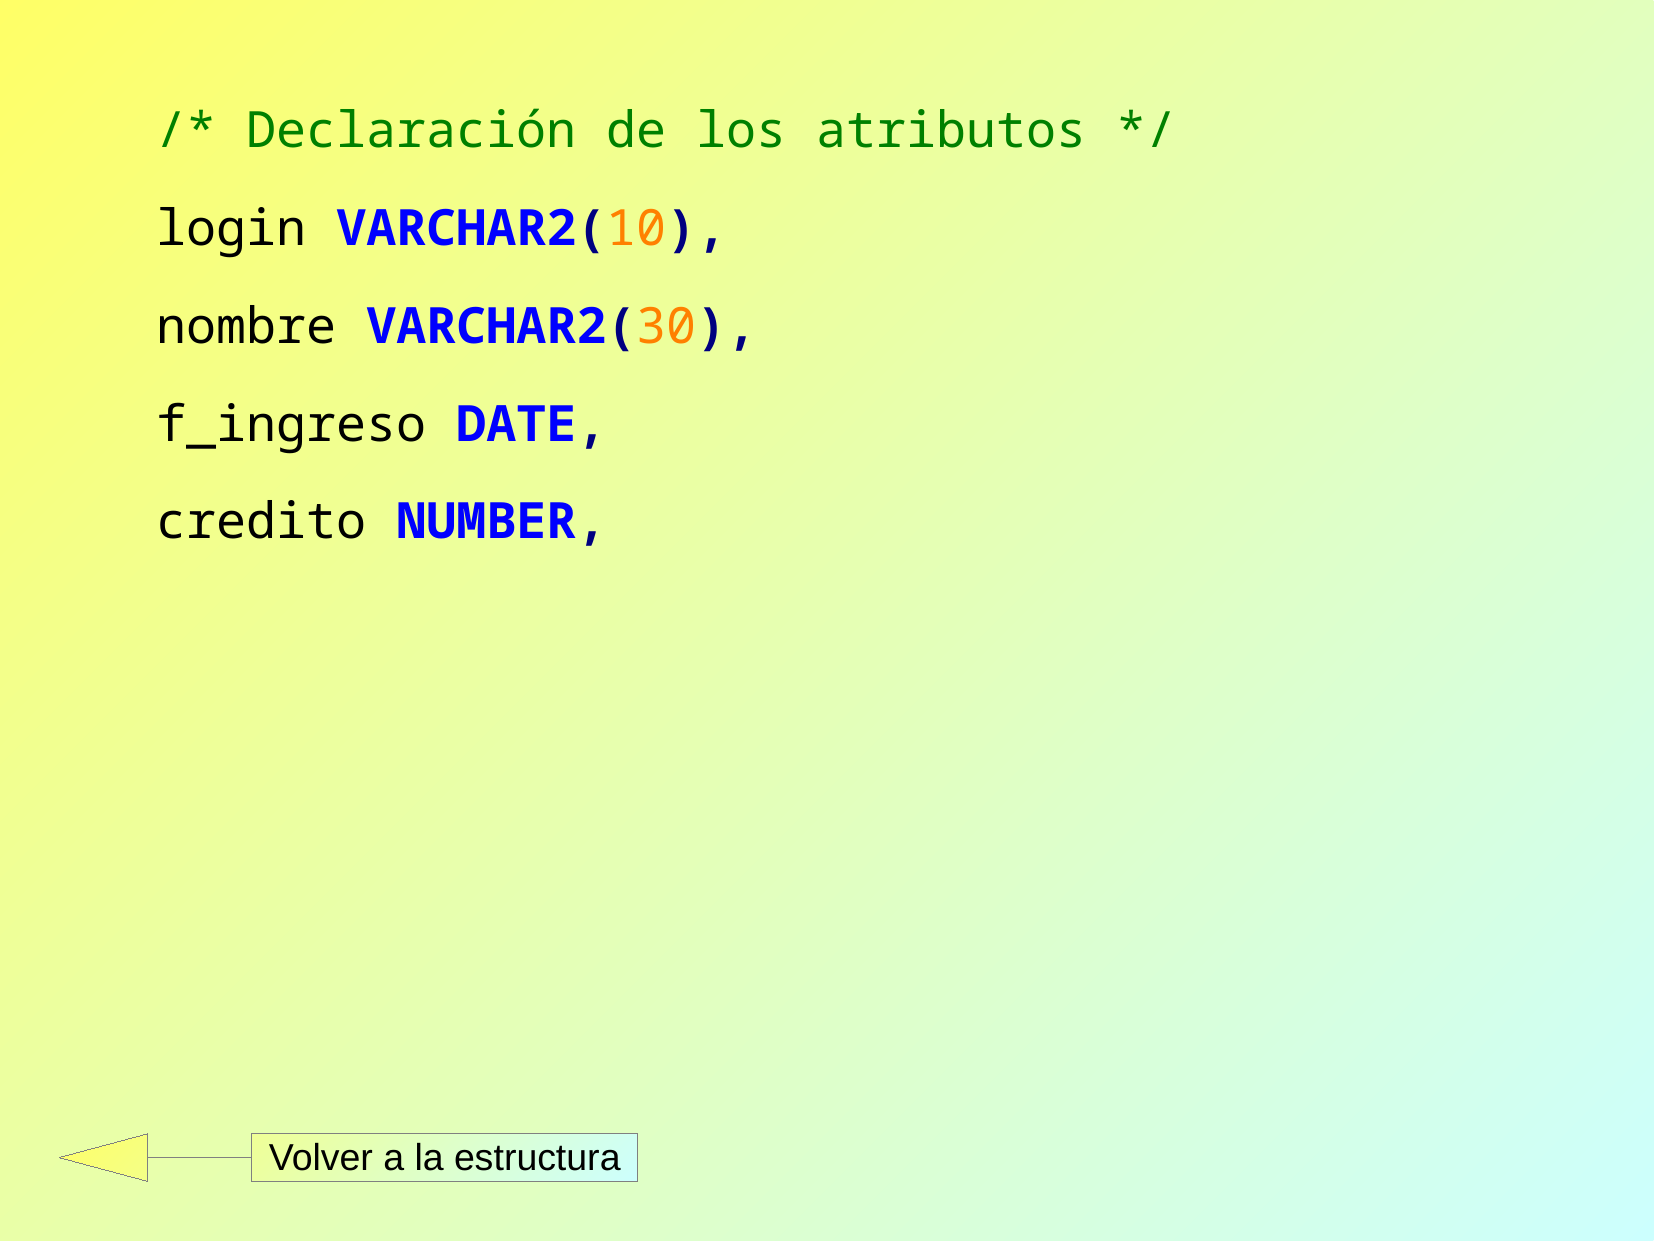

# /* Declaración de los atributos */
login VARCHAR2(10),
nombre VARCHAR2(30),
f_ingreso DATE,
credito NUMBER,
Volver a la estructura